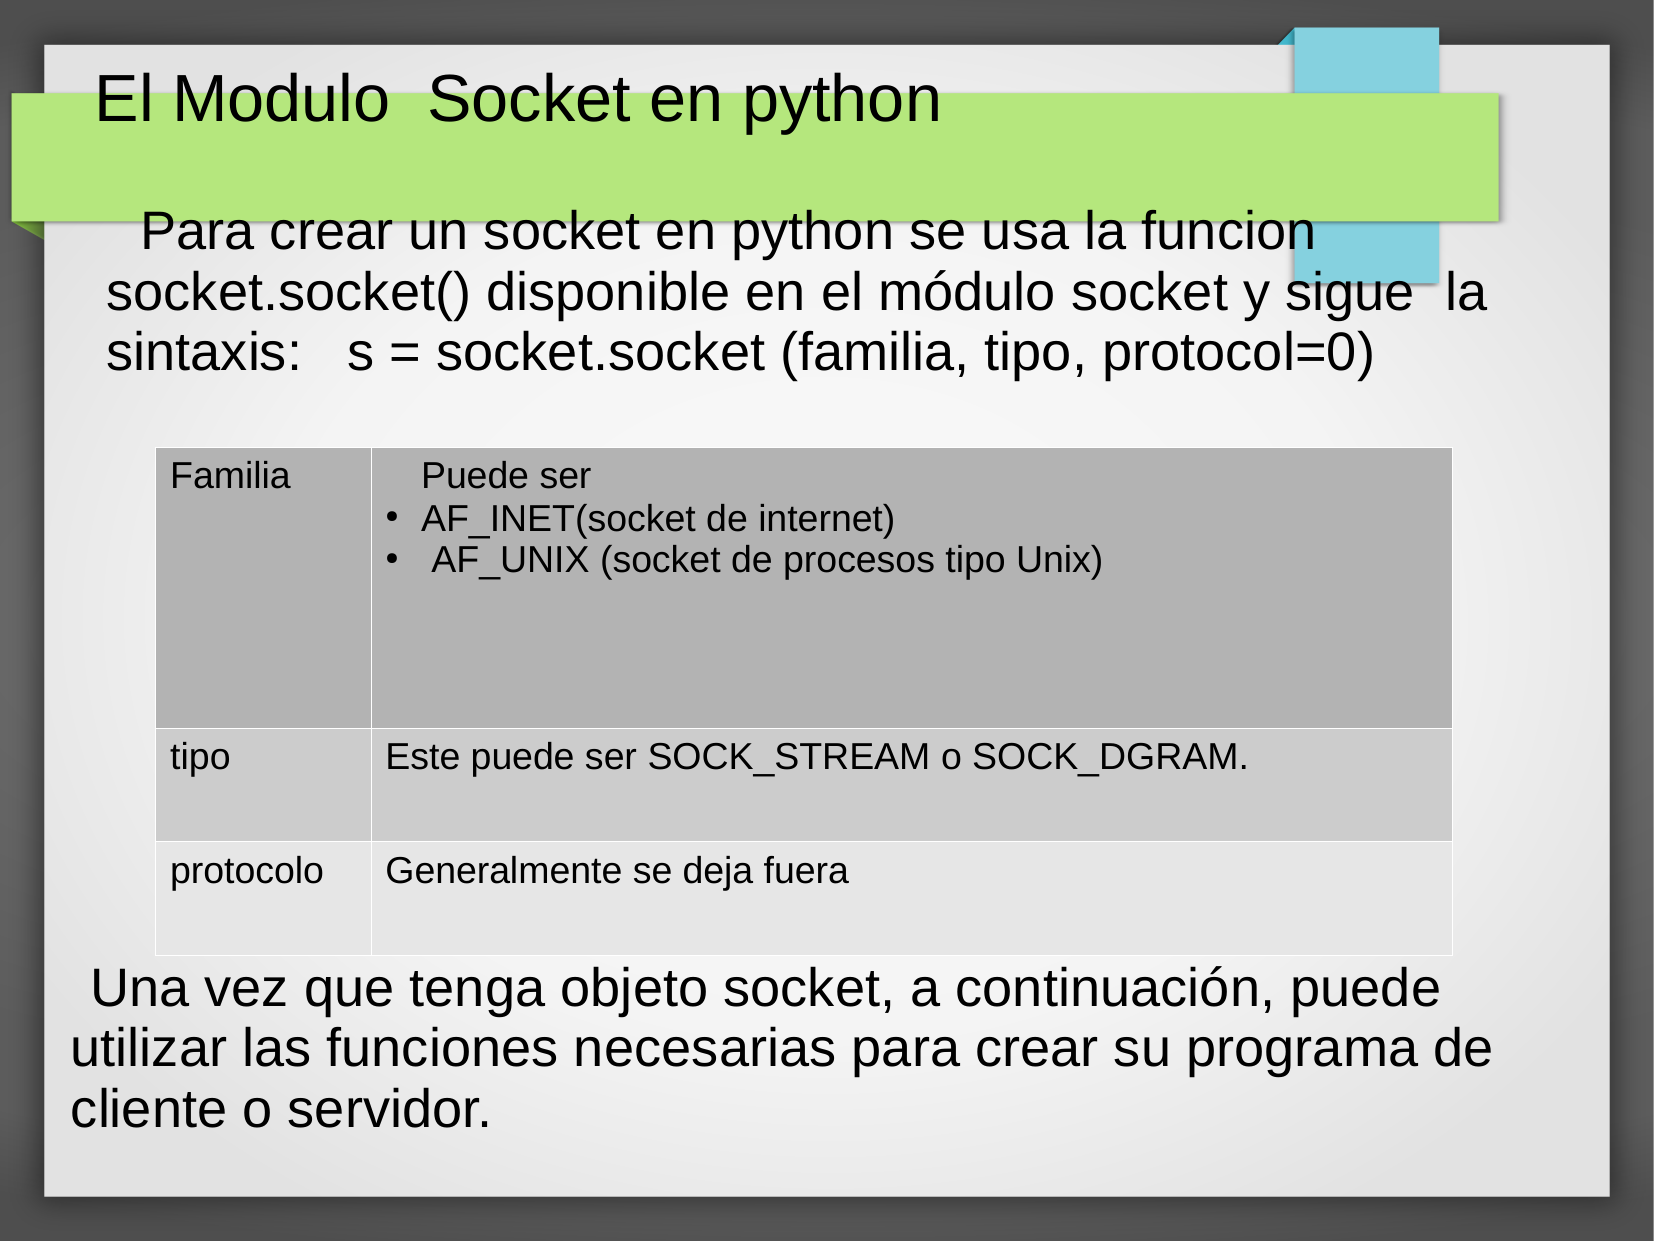

# El Modulo Socket en python
 Para crear un socket en python se usa la funcion socket.socket() disponible en el módulo socket y sigue la sintaxis: s = socket.socket (familia, tipo, protocol=0)
| Familia | Puede ser AF\_INET(socket de internet) AF\_UNIX (socket de procesos tipo Unix) |
| --- | --- |
| tipo | Este puede ser SOCK\_STREAM o SOCK\_DGRAM. |
| protocolo | Generalmente se deja fuera |
Una vez que tenga objeto socket, a continuación, puede utilizar las funciones necesarias para crear su programa de cliente o servidor.